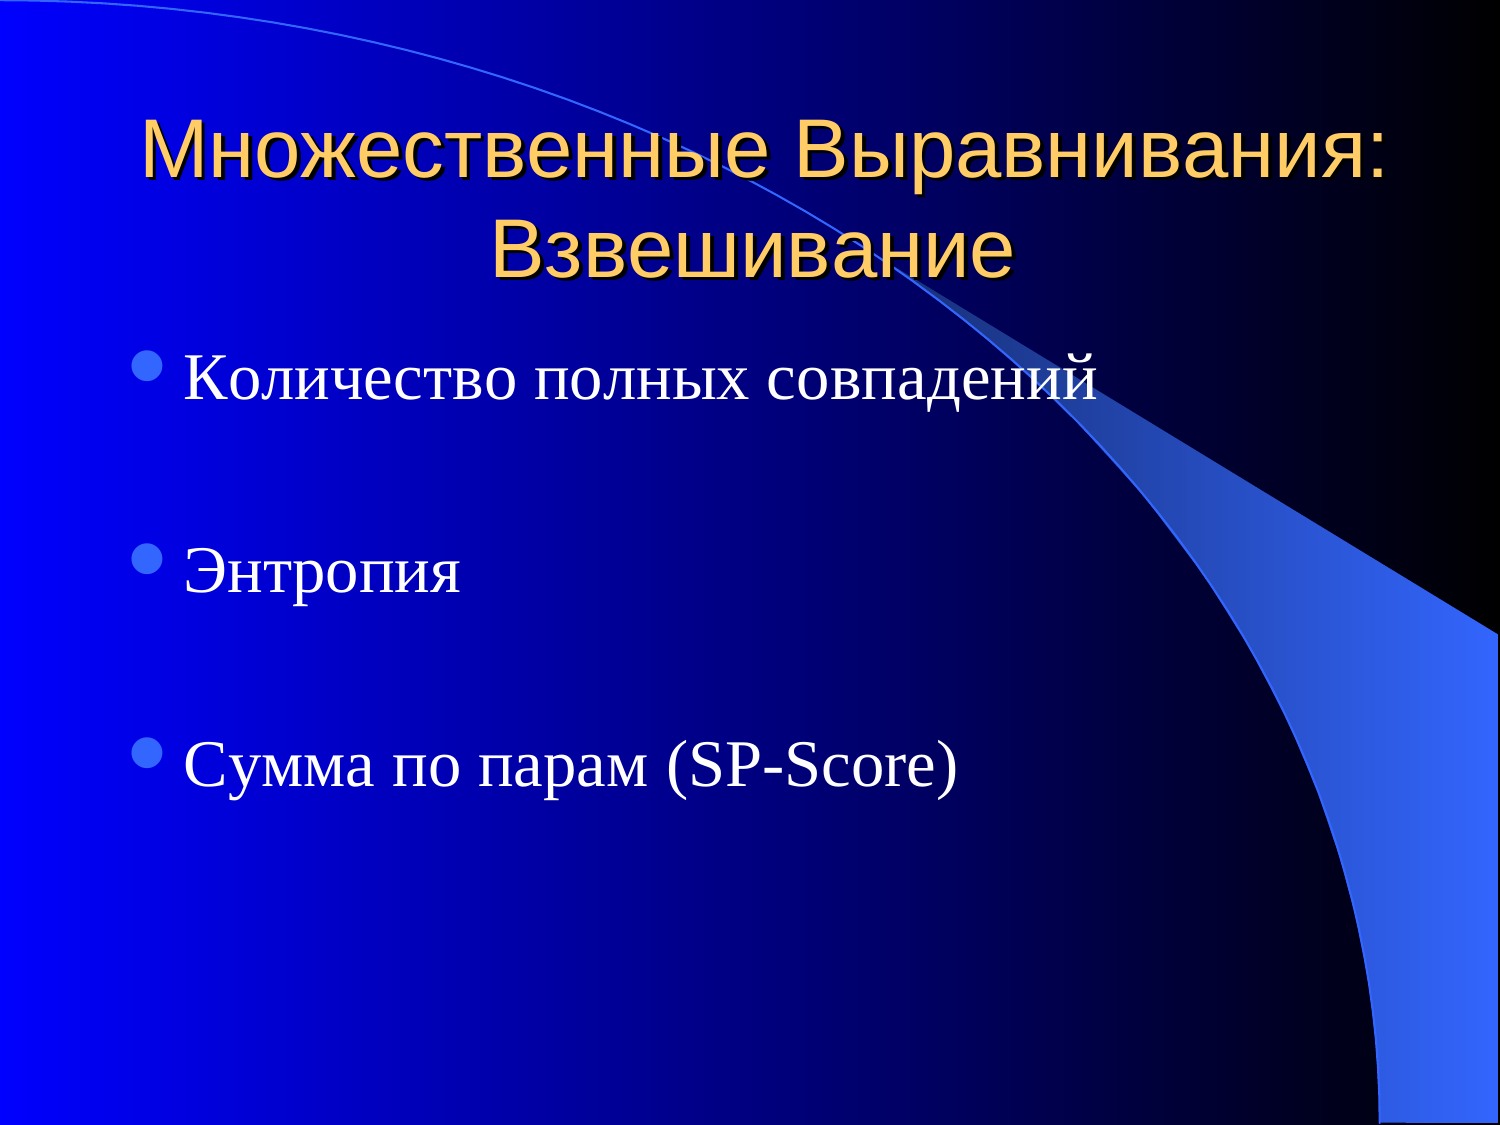

# Множественные Выравнивания: Взвешивание
Количество полных совпадений
Энтропия
Сумма по парам (SP-Score)